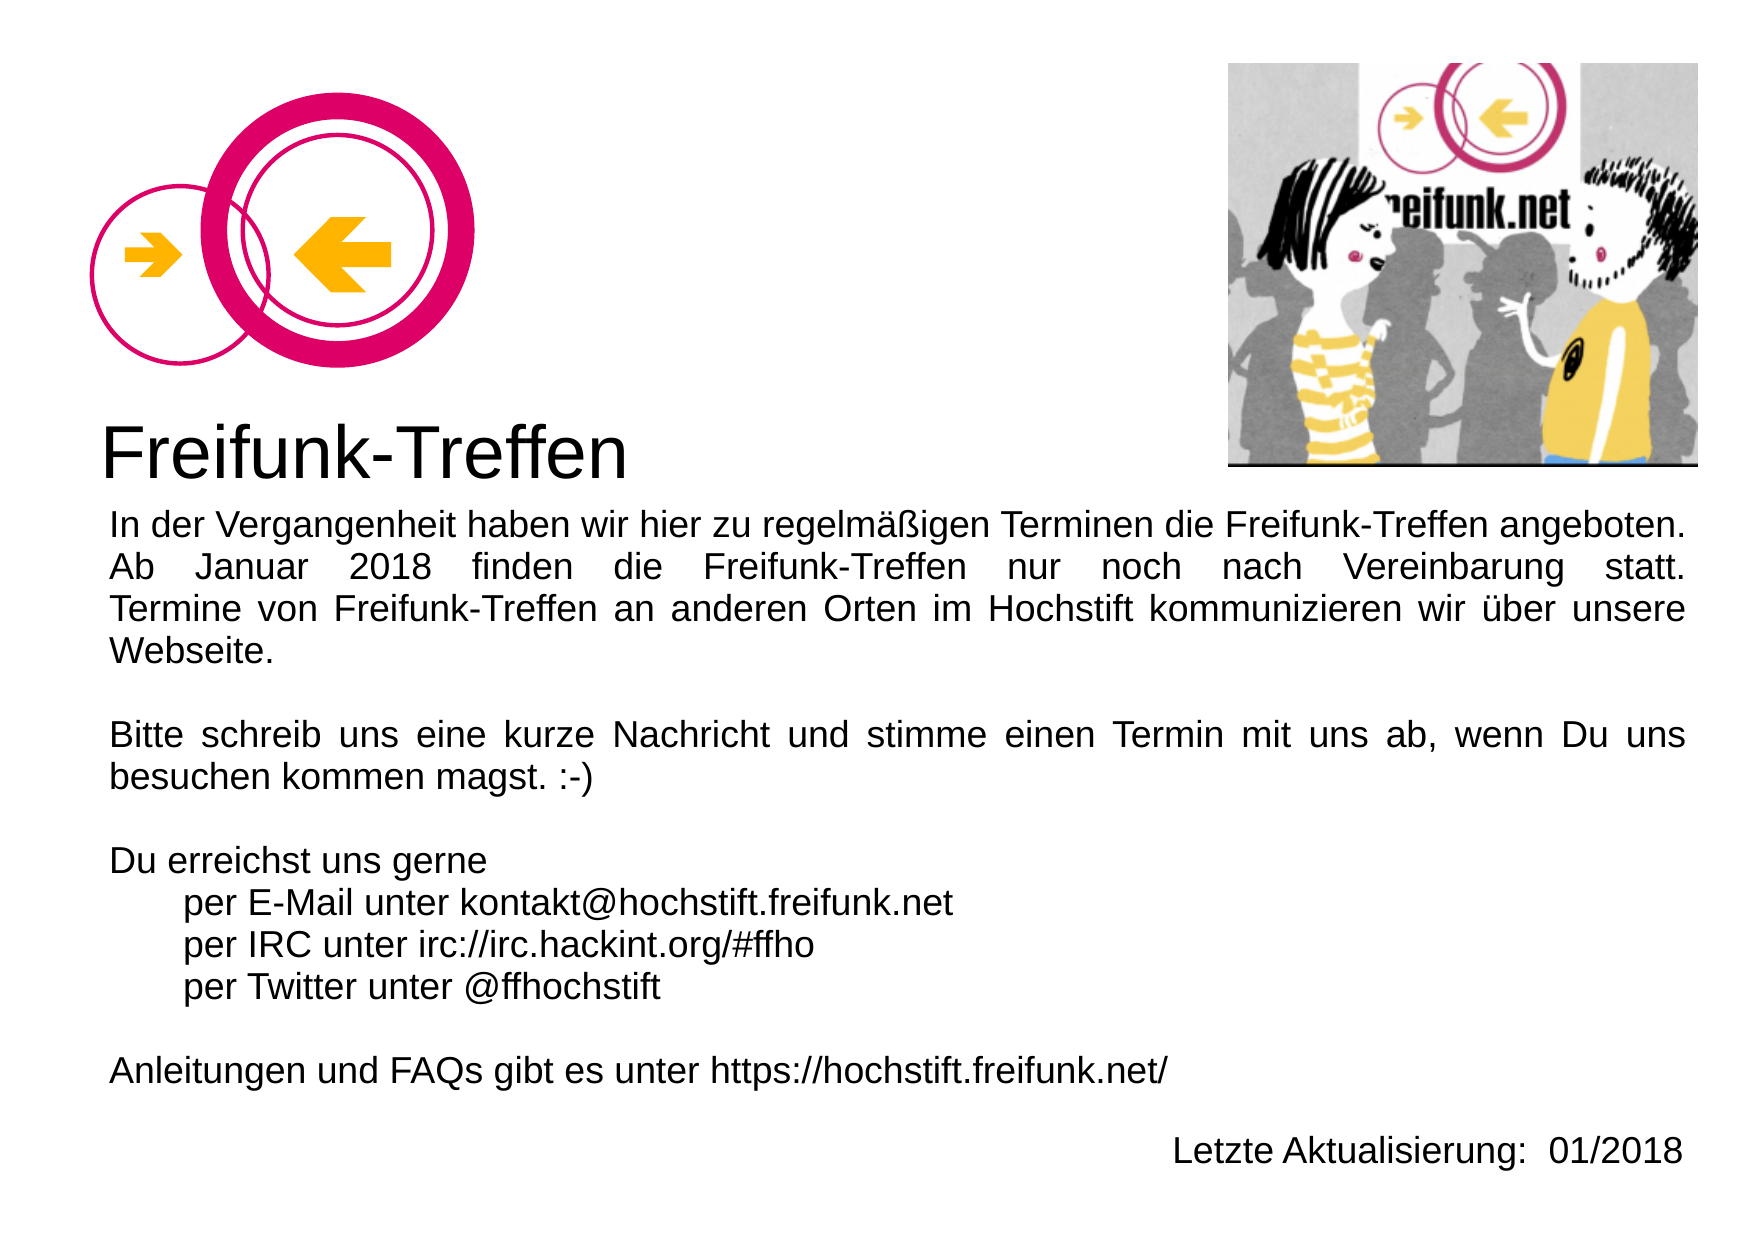

Freifunk-Treffen
In der Vergangenheit haben wir hier zu regelmäßigen Terminen die Freifunk-Treffen angeboten.
Ab Januar 2018 finden die Freifunk-Treffen nur noch nach Vereinbarung statt.
Termine von Freifunk-Treffen an anderen Orten im Hochstift kommunizieren wir über unsere
Webseite.
Bitte schreib uns eine kurze Nachricht und stimme einen Termin mit uns ab, wenn Du uns
besuchen kommen magst. :-)
Du erreichst uns gerne
	per E-Mail unter kontakt@hochstift.freifunk.net
	per IRC unter irc://irc.hackint.org/#ffho
	per Twitter unter @ffhochstift
Anleitungen und FAQs gibt es unter https://hochstift.freifunk.net/
Letzte Aktualisierung: 01/2018